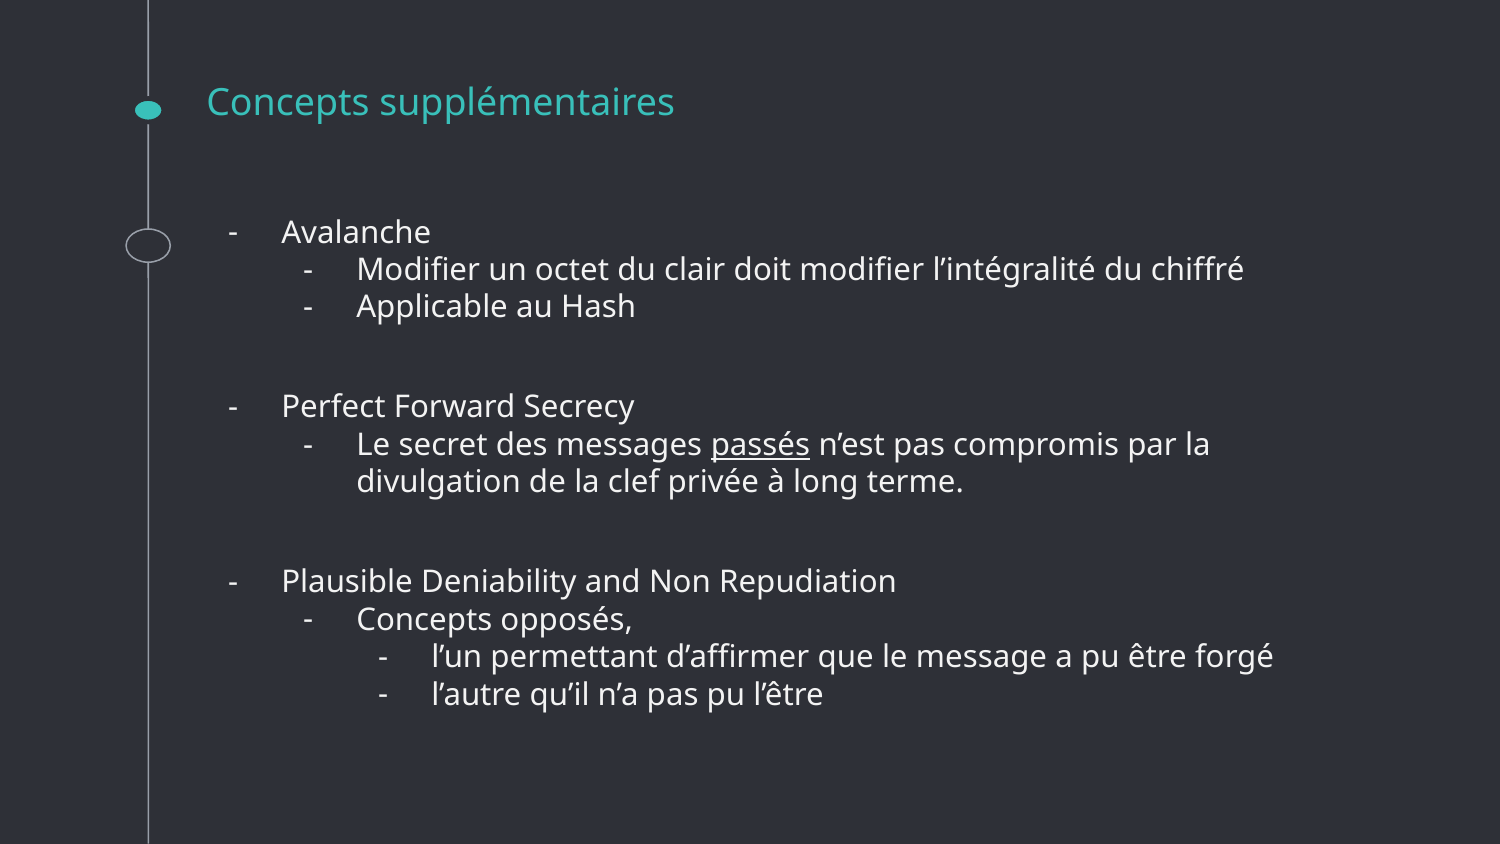

# Concepts supplémentaires
Avalanche
Modifier un octet du clair doit modifier l’intégralité du chiffré
Applicable au Hash
Perfect Forward Secrecy
Le secret des messages passés n’est pas compromis par la divulgation de la clef privée à long terme.
Plausible Deniability and Non Repudiation
Concepts opposés,
l’un permettant d’affirmer que le message a pu être forgé
l’autre qu’il n’a pas pu l’être